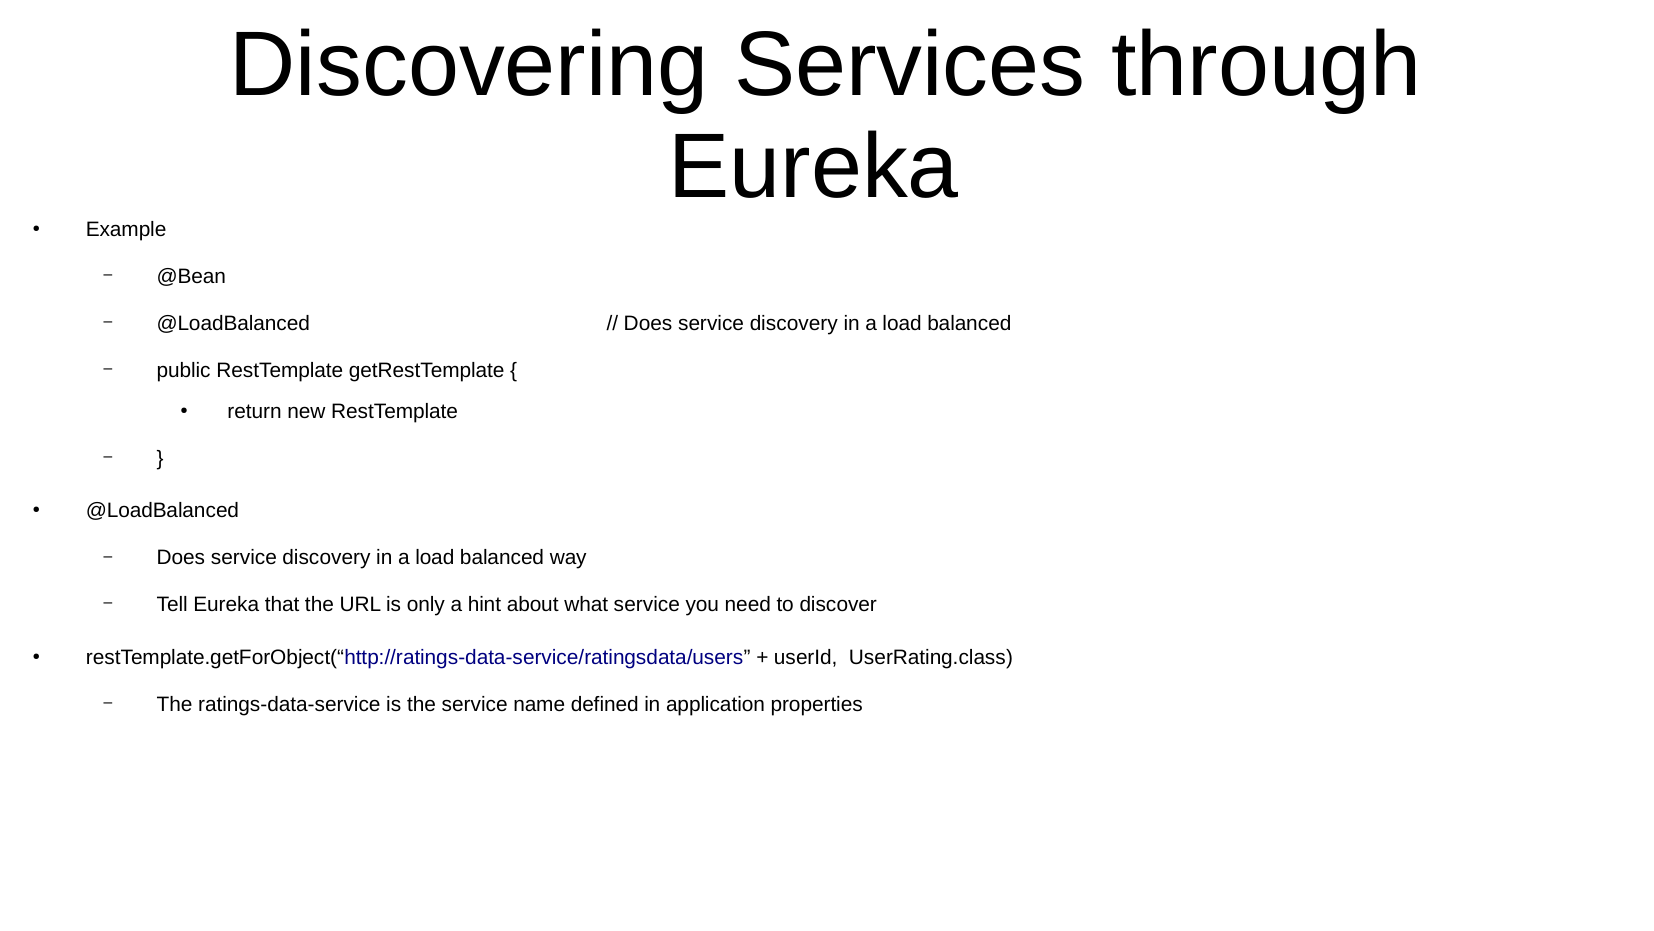

# Discovering Services through Eureka
Example
@Bean
@LoadBalanced				// Does service discovery in a load balanced
public RestTemplate getRestTemplate {
return new RestTemplate
}
@LoadBalanced
Does service discovery in a load balanced way
Tell Eureka that the URL is only a hint about what service you need to discover
restTemplate.getForObject(“http://ratings-data-service/ratingsdata/users” + userId, UserRating.class)
The ratings-data-service is the service name defined in application properties